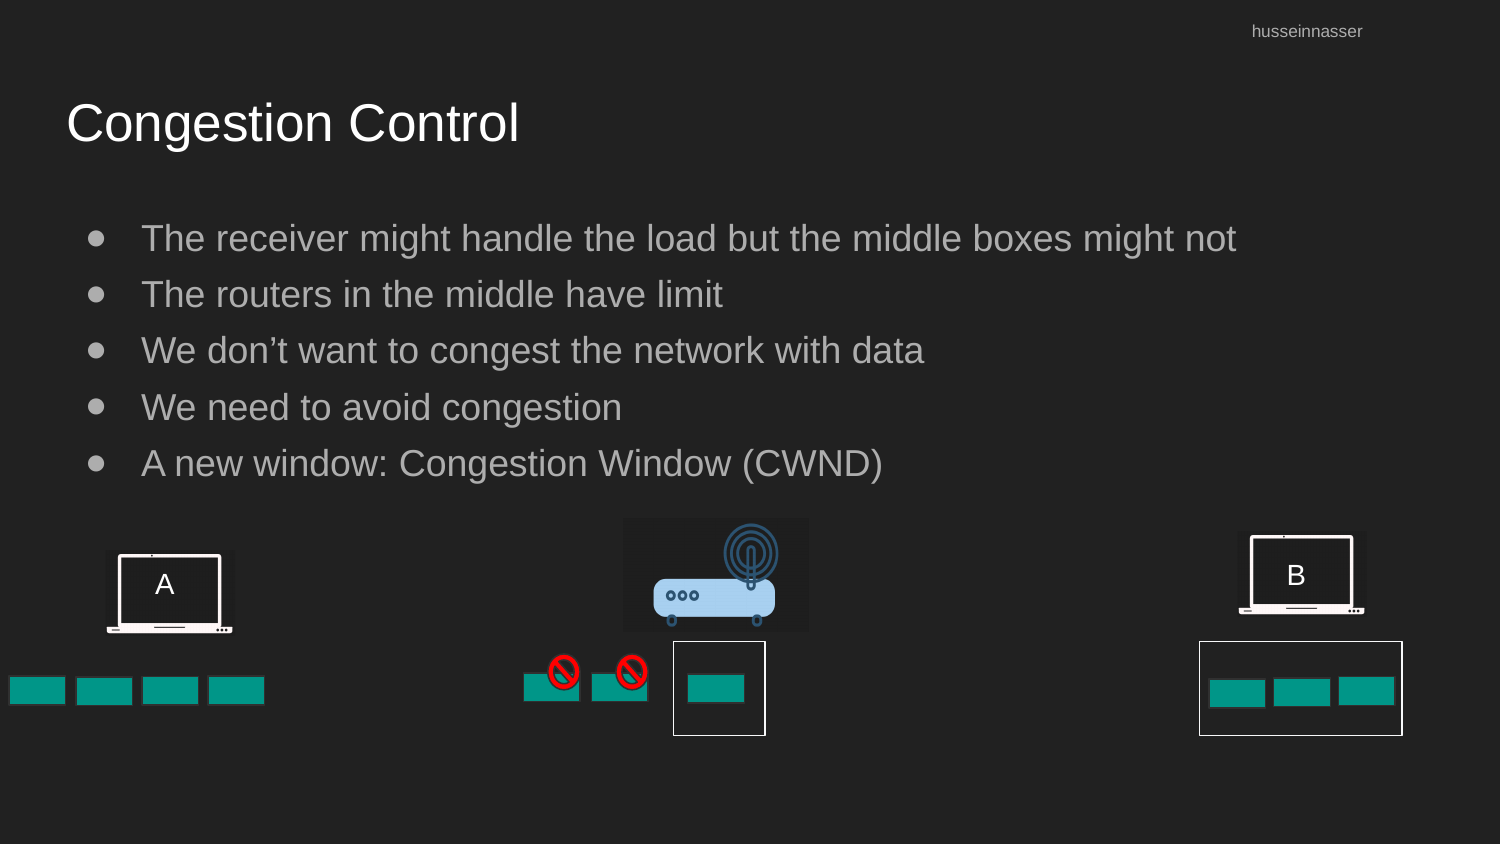

husseinnasser
# Congestion Control
The receiver might handle the load but the middle boxes might not
The routers in the middle have limit
We don’t want to congest the network with data
We need to avoid congestion
A new window: Congestion Window (CWND)
B
A